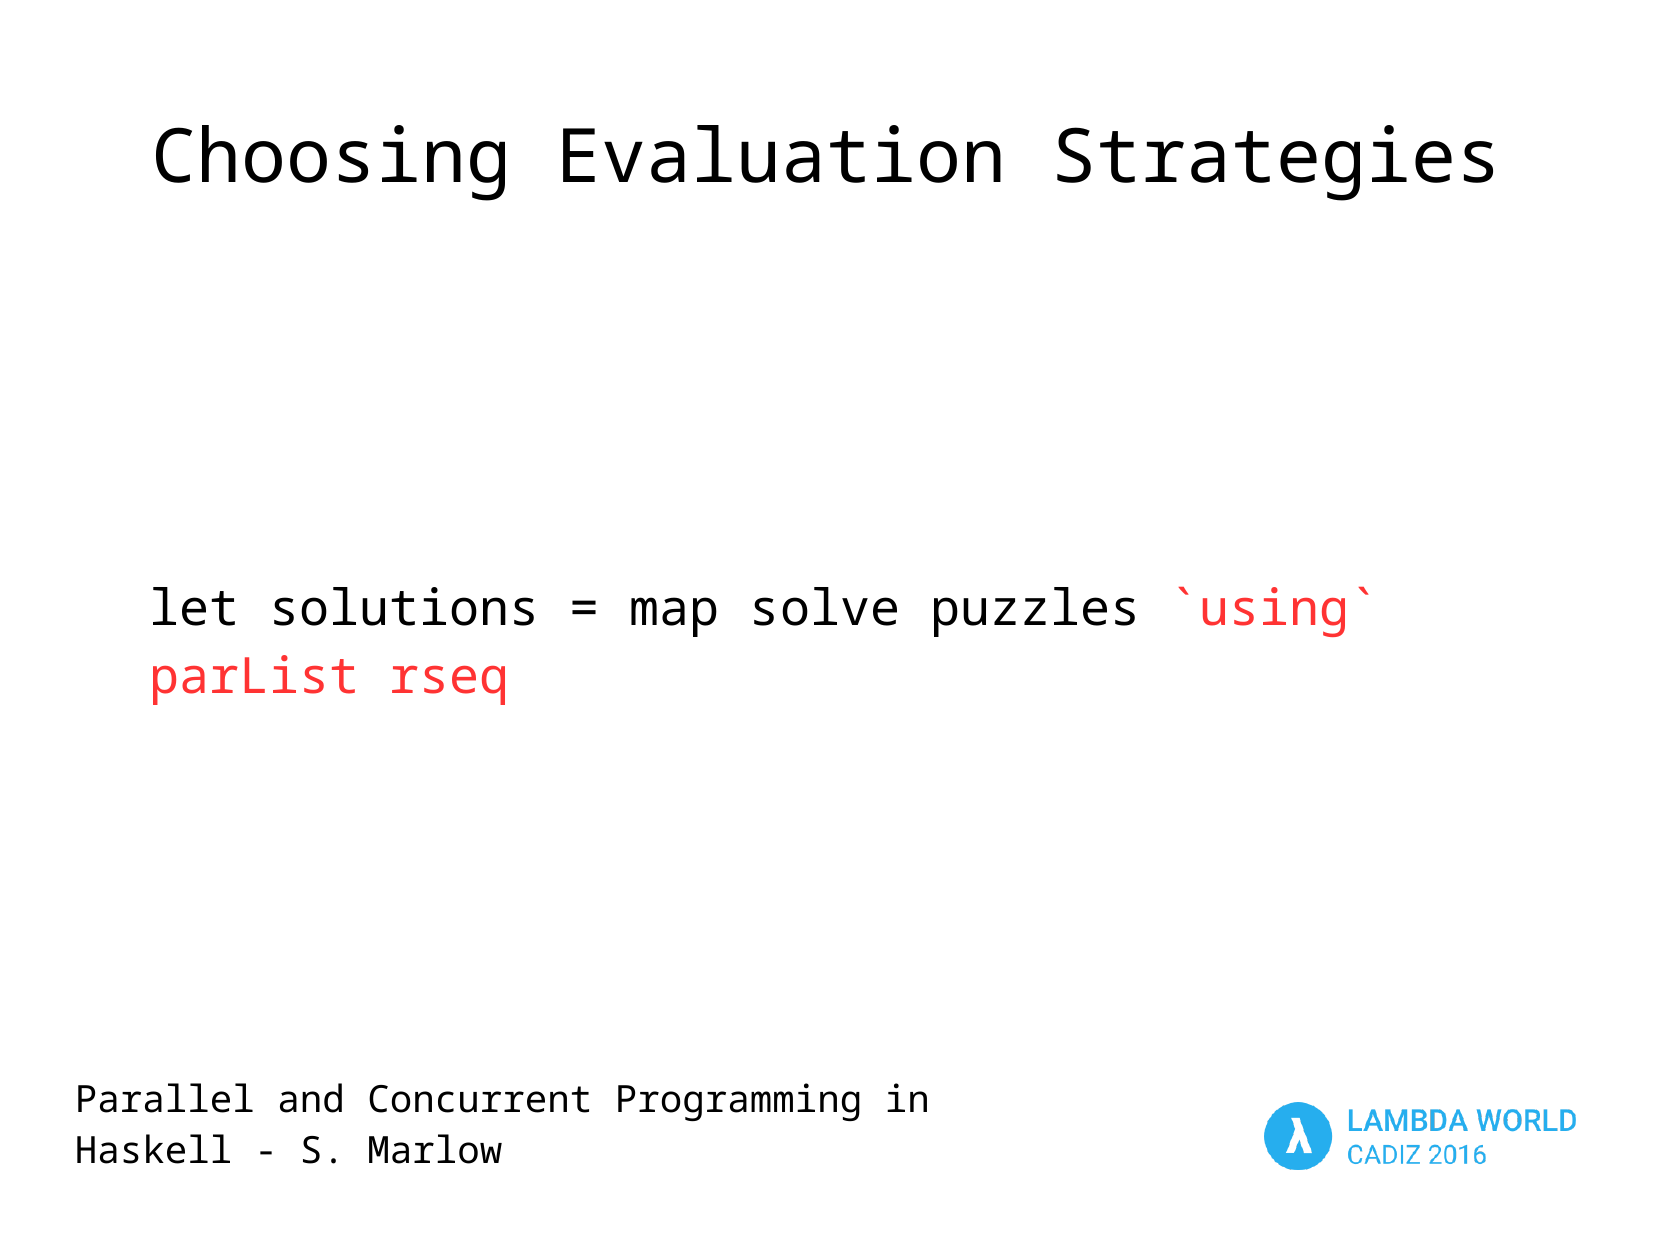

# Choosing Evaluation Strategies
let solutions = map solve puzzles `using` parList rseq
Parallel and Concurrent Programming in Haskell - S. Marlow